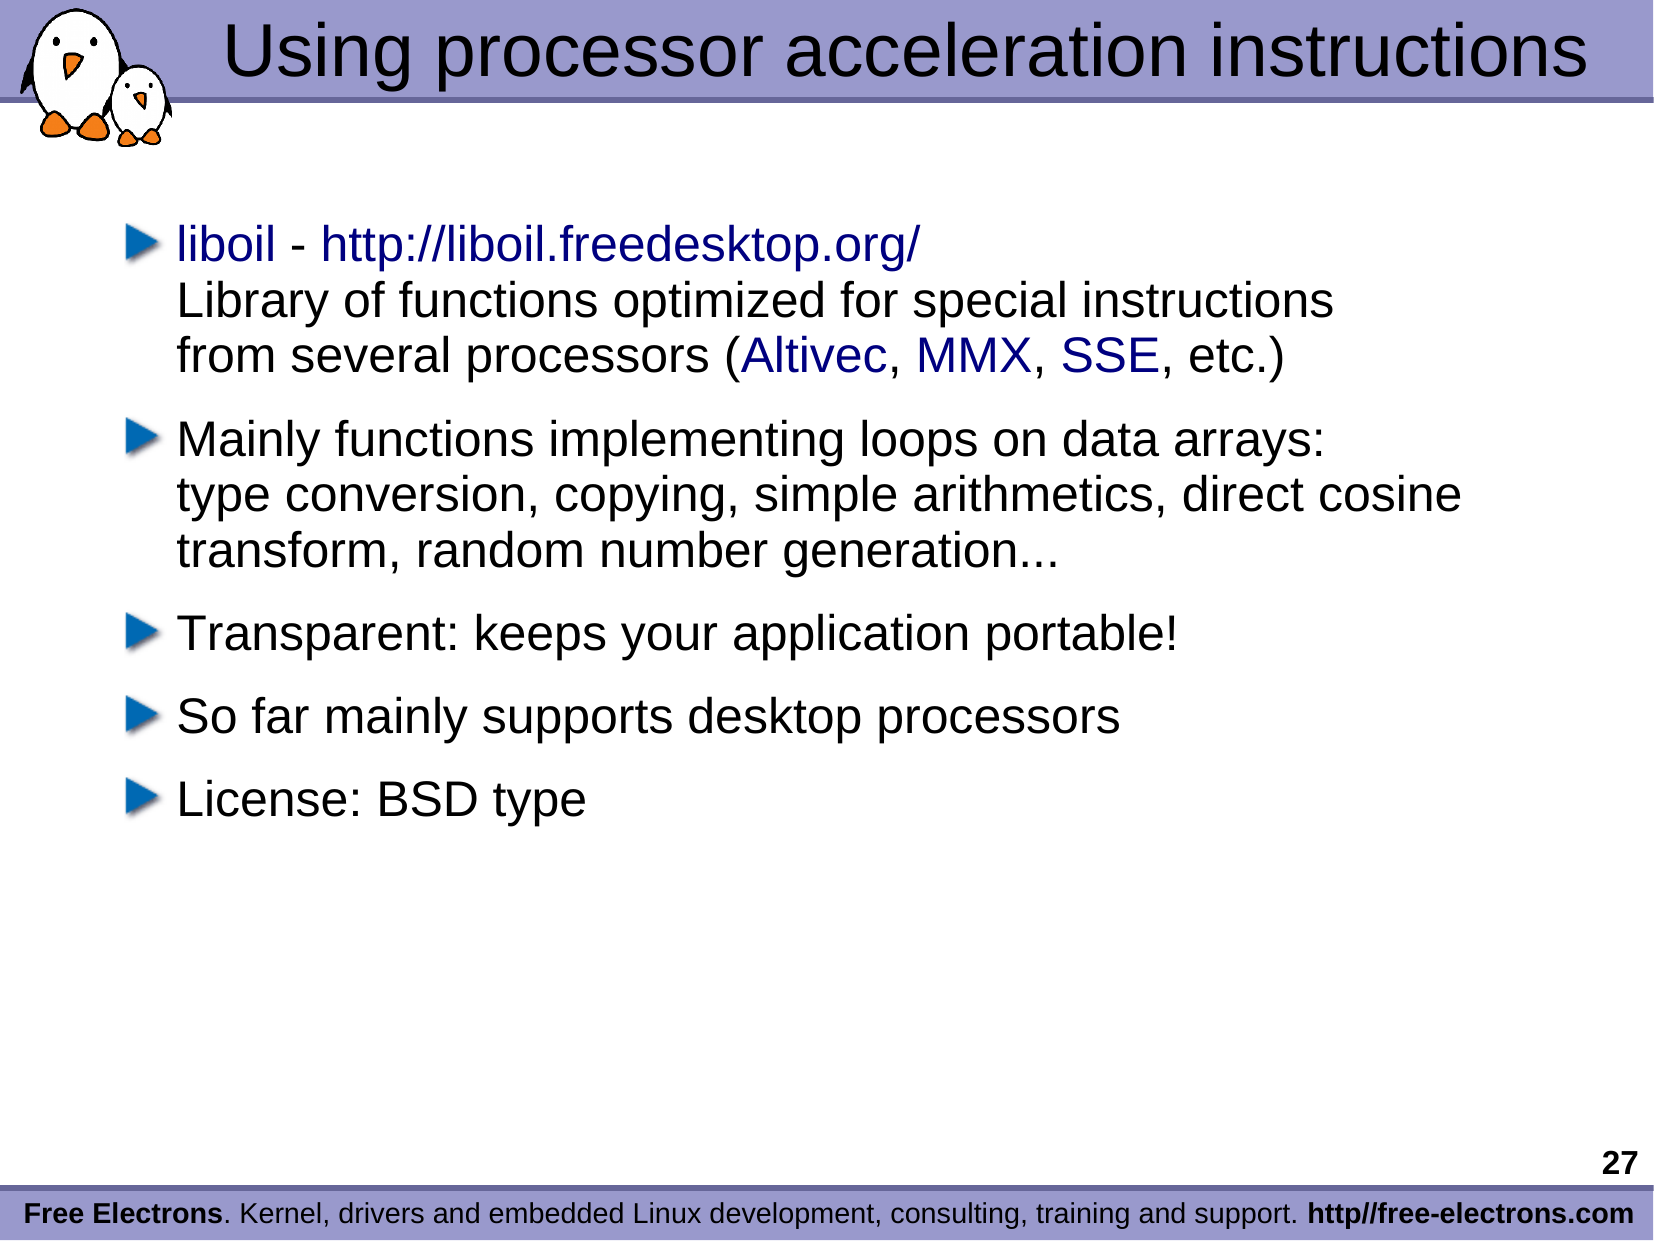

# Using processor acceleration instructions
liboil - http://liboil.freedesktop.org/
Library of functions optimized for special instructions
from several processors (Altivec, MMX, SSE, etc.)
Mainly functions implementing loops on data arrays:
type conversion, copying, simple arithmetics, direct cosine transform, random number generation...
Transparent: keeps your application portable!
So far mainly supports desktop processors
License: BSD type